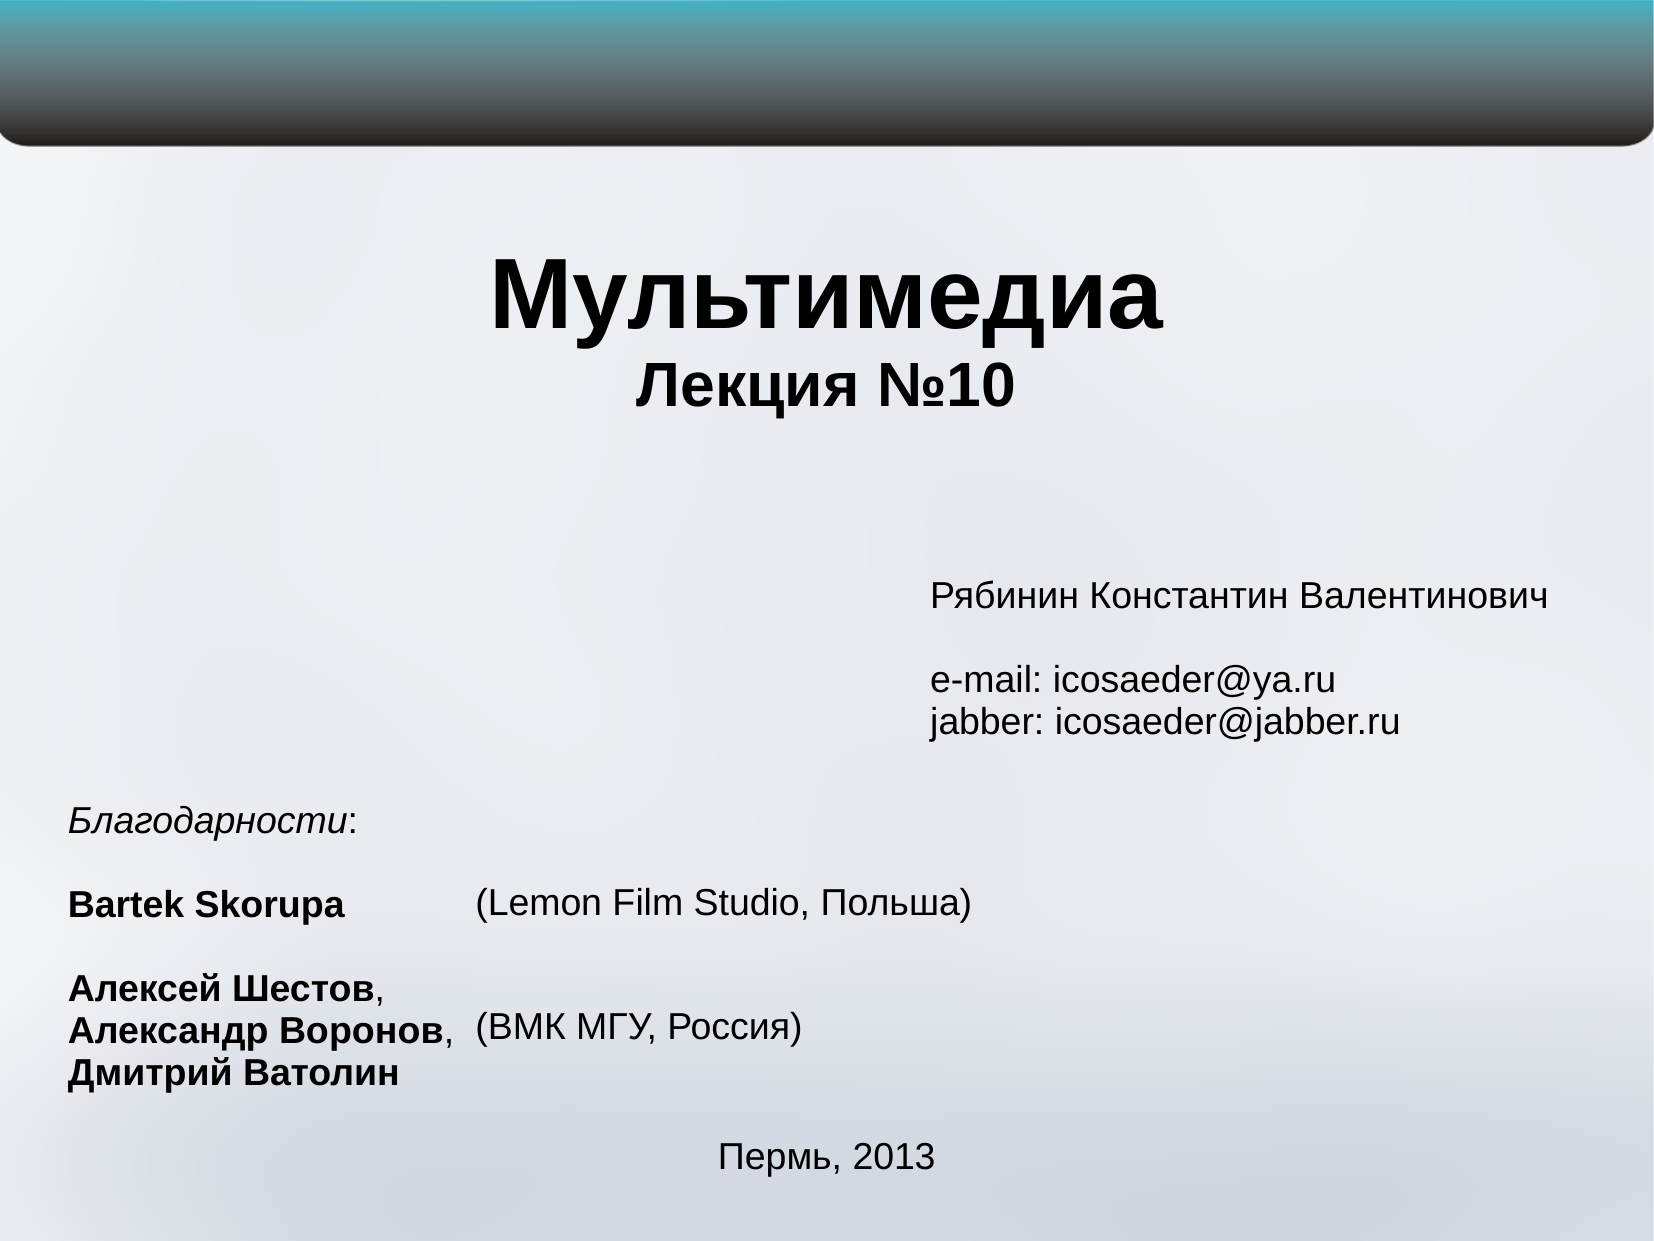

Мультимедиа
Лекция №10
Рябинин Константин Валентинович
e-mail: icosaeder@ya.ru
jabber: icosaeder@jabber.ru
Благодарности:
Bartek Skorupa
Алексей Шестов,
Александр Воронов,
Дмитрий Ватолин
(Lemon Film Studio, Польша)
(ВМК МГУ, Россия)
Пермь, 2013